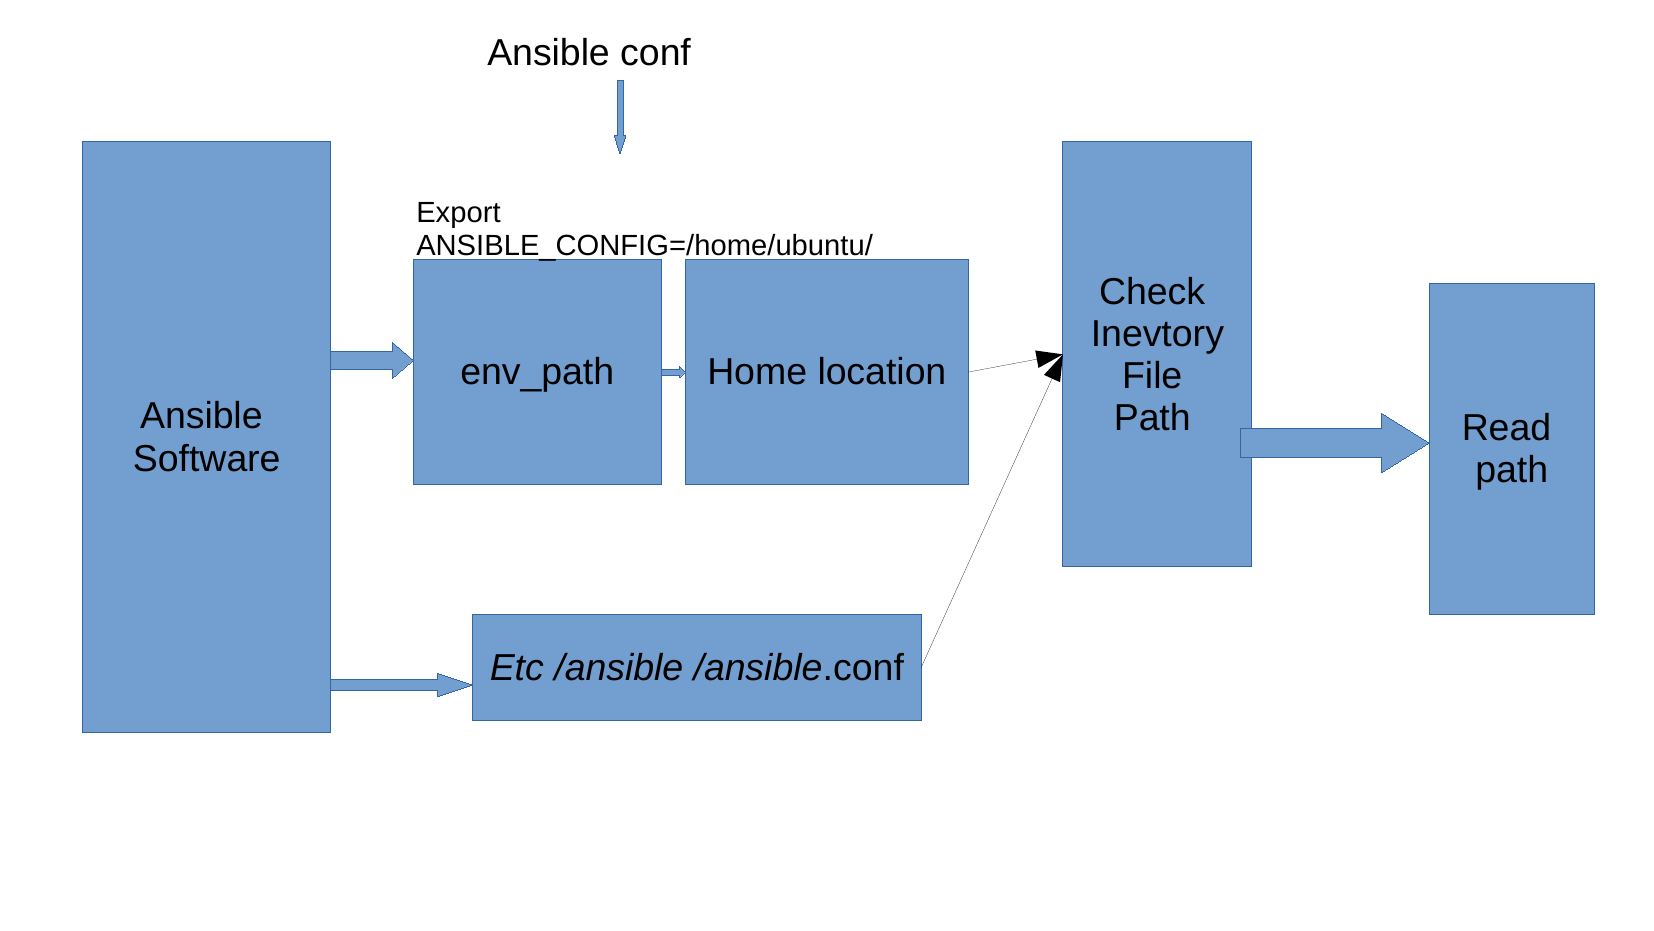

Ansible conf
Ansible
Software
Check
Inevtory
File
Path
Export ANSIBLE_CONFIG=/home/ubuntu/
env_path
Home location
Read
path
Etc /ansible /ansible.conf